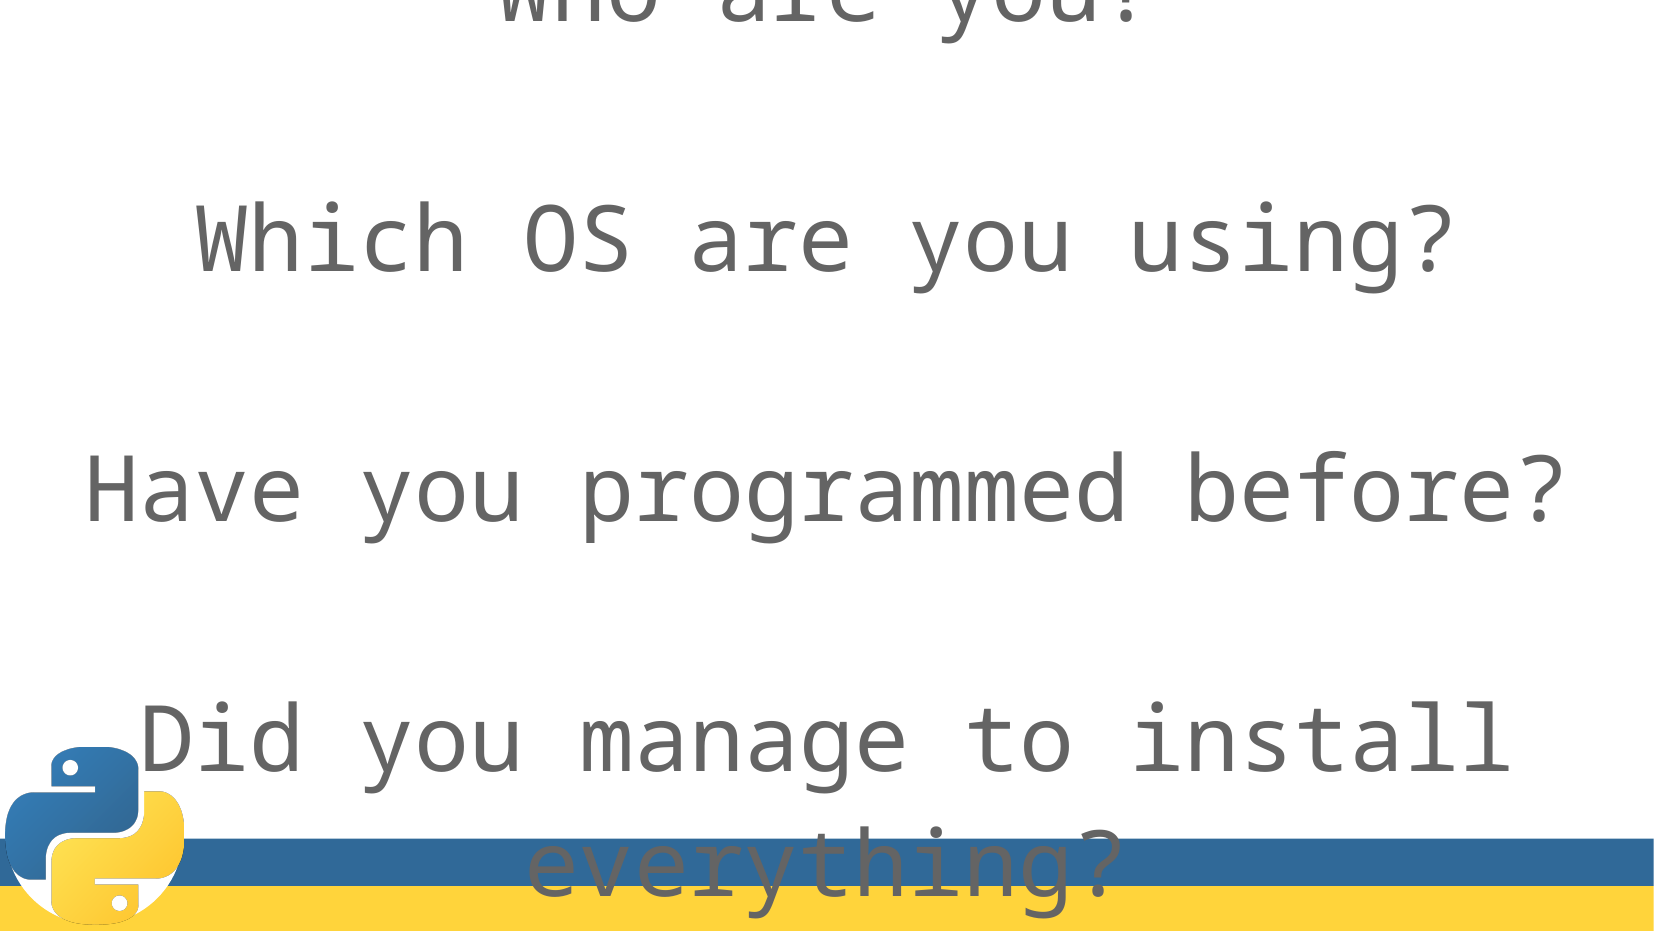

# Who are you? Which OS are you using? Have you programmed before? Did you manage to install everything?